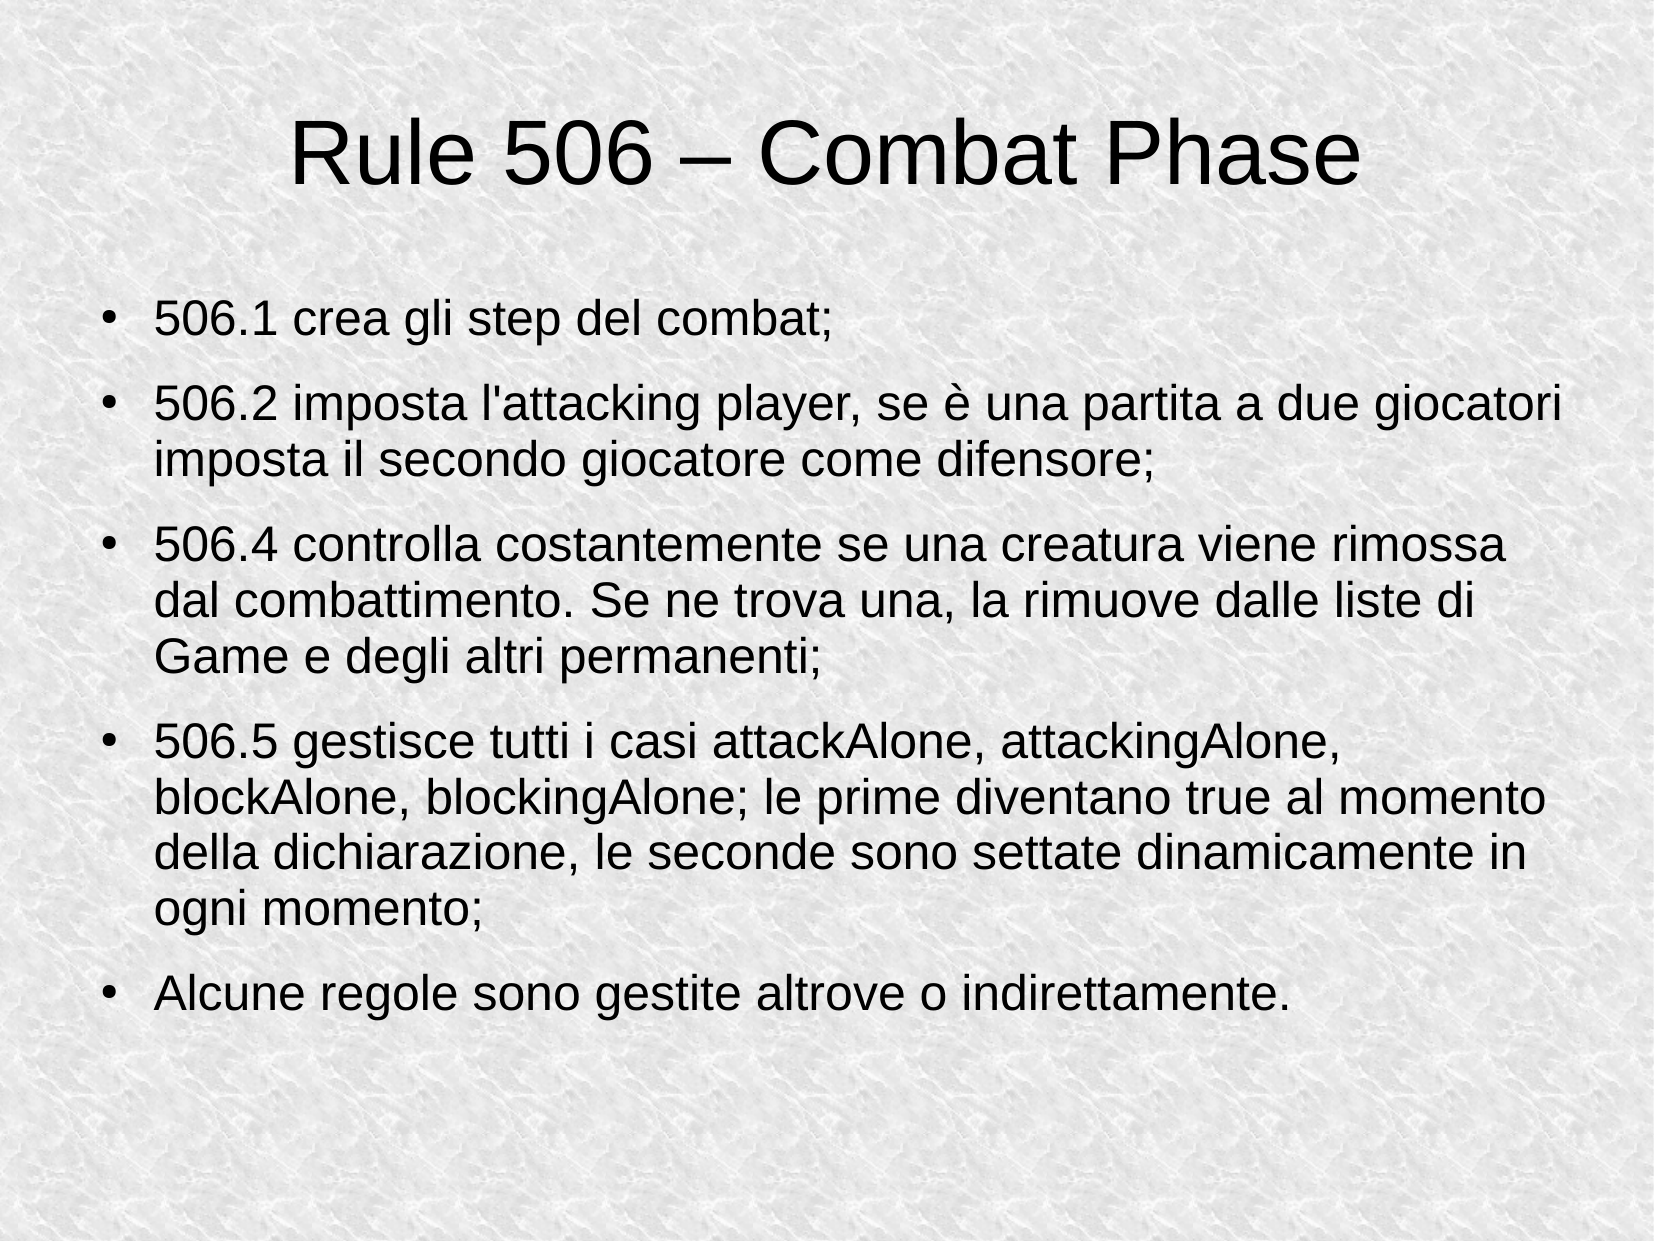

# Rule 506 – Combat Phase
506.1 crea gli step del combat;
506.2 imposta l'attacking player, se è una partita a due giocatori imposta il secondo giocatore come difensore;
506.4 controlla costantemente se una creatura viene rimossa dal combattimento. Se ne trova una, la rimuove dalle liste di Game e degli altri permanenti;
506.5 gestisce tutti i casi attackAlone, attackingAlone, blockAlone, blockingAlone; le prime diventano true al momento della dichiarazione, le seconde sono settate dinamicamente in ogni momento;
Alcune regole sono gestite altrove o indirettamente.